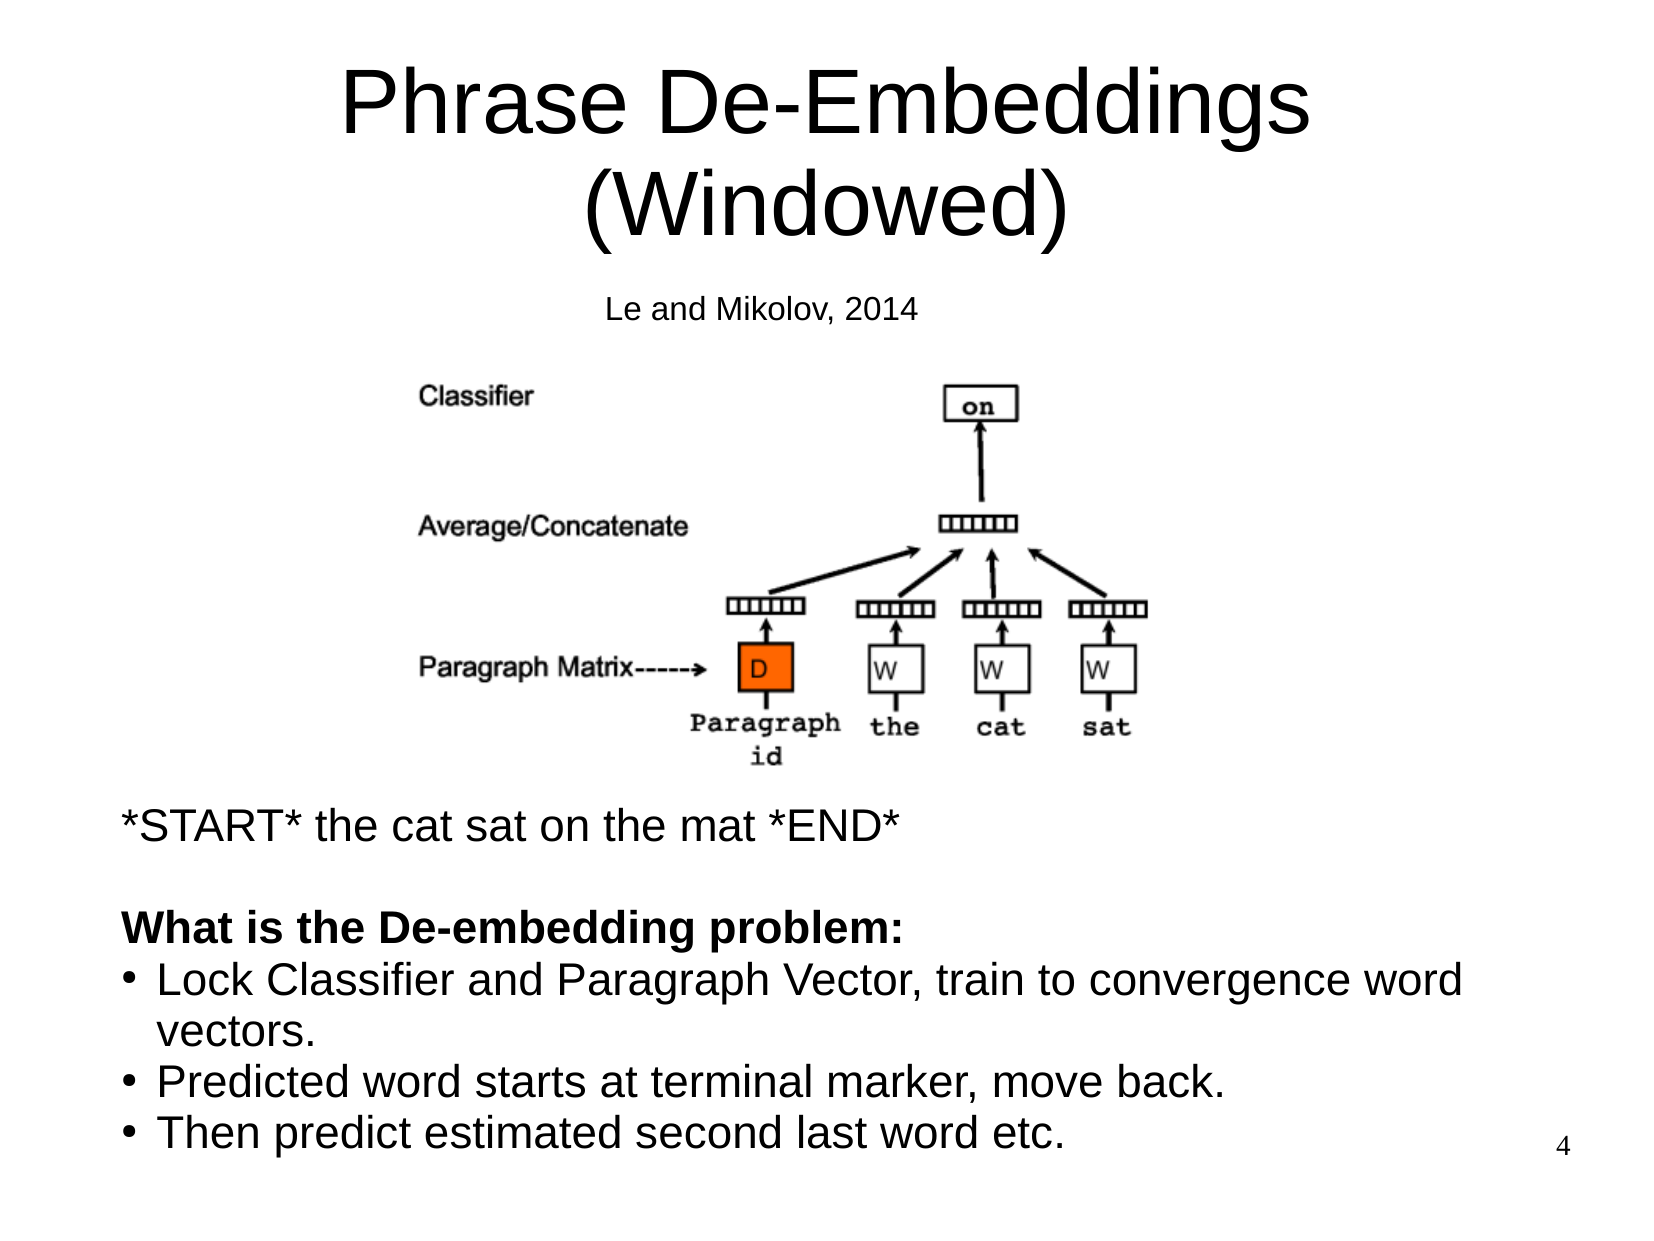

# Phrase De-Embeddings (Windowed)
Le and Mikolov, 2014
*START* the cat sat on the mat *END*
What is the De-embedding problem:
Lock Classifier and Paragraph Vector, train to convergence word vectors.
Predicted word starts at terminal marker, move back.
Then predict estimated second last word etc.
4